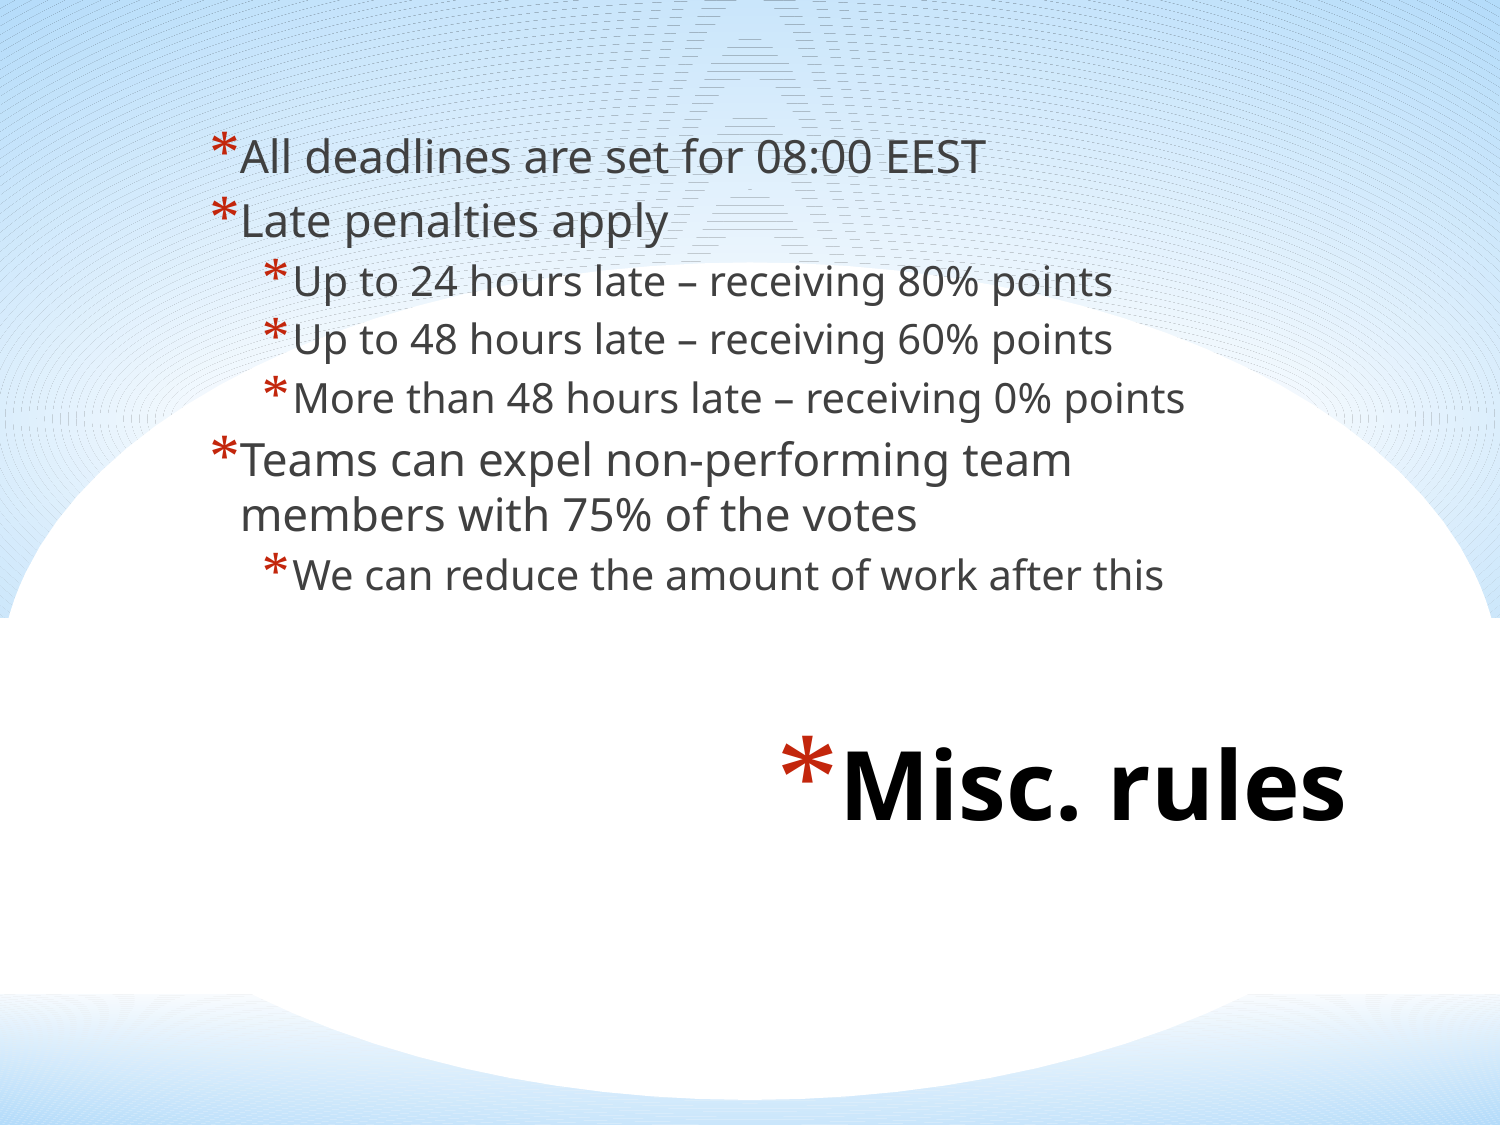

All deadlines are set for 08:00 EEST
Late penalties apply
Up to 24 hours late – receiving 80% points
Up to 48 hours late – receiving 60% points
More than 48 hours late – receiving 0% points
Teams can expel non-performing team members with 75% of the votes
We can reduce the amount of work after this
# Misc. rules